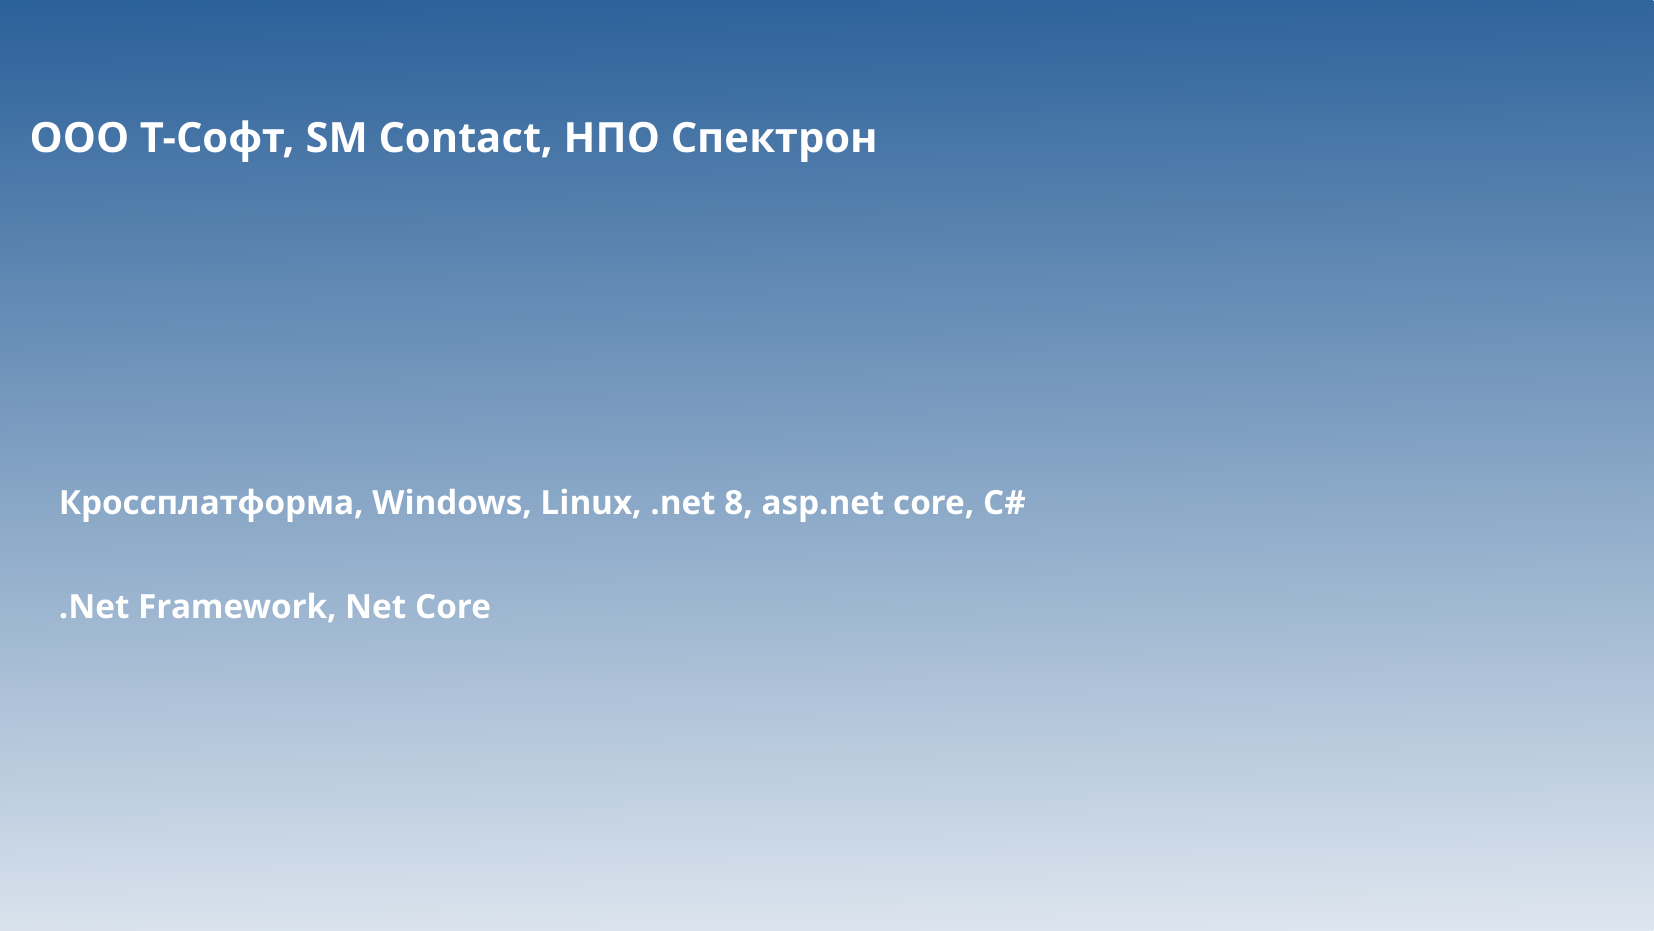

# ООО Т-Софт, SM Contact, НПО Спектрон
Кроссплатформа, Windows, Linux, .net 8, asp.net core, C#
.Net Framework, Net Core